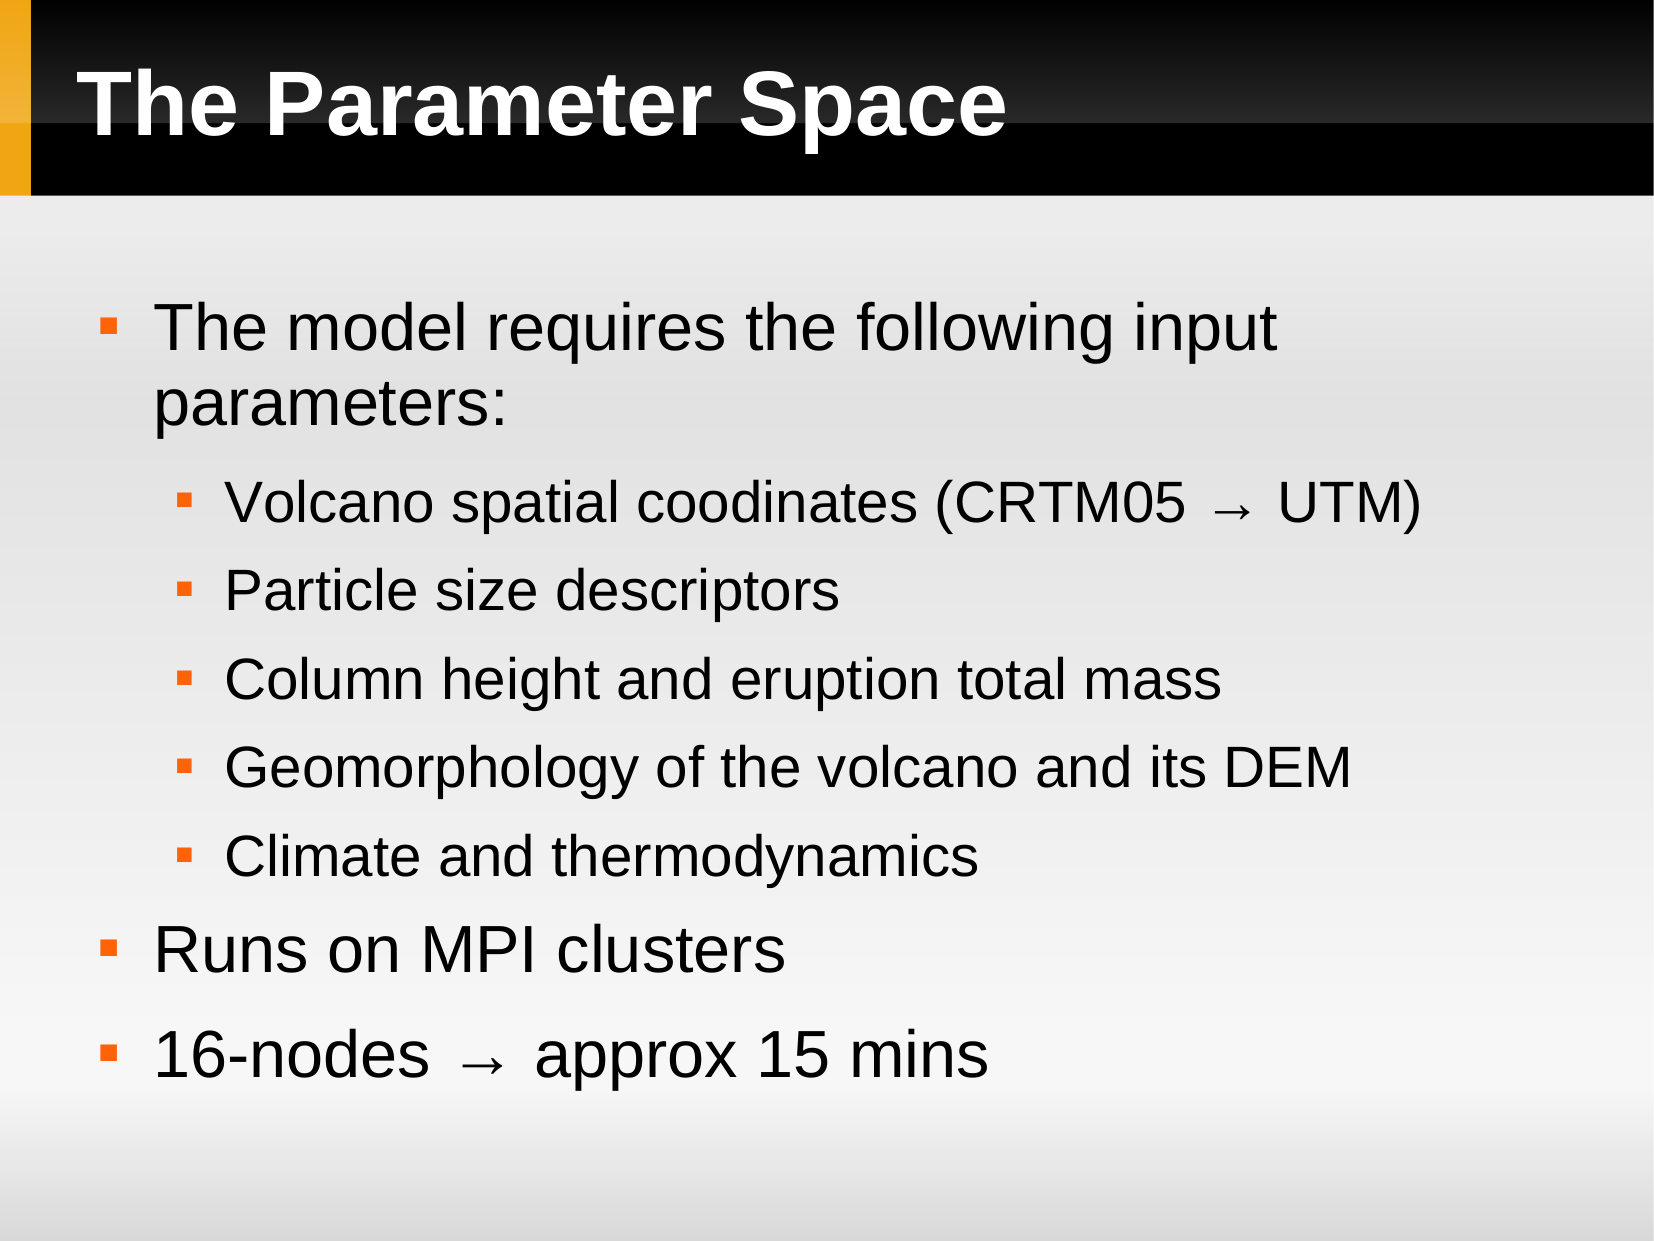

# The Parameter Space
The model requires the following input parameters:
Volcano spatial coodinates (CRTM05 → UTM)
Particle size descriptors
Column height and eruption total mass
Geomorphology of the volcano and its DEM
Climate and thermodynamics
Runs on MPI clusters
16-nodes → approx 15 mins